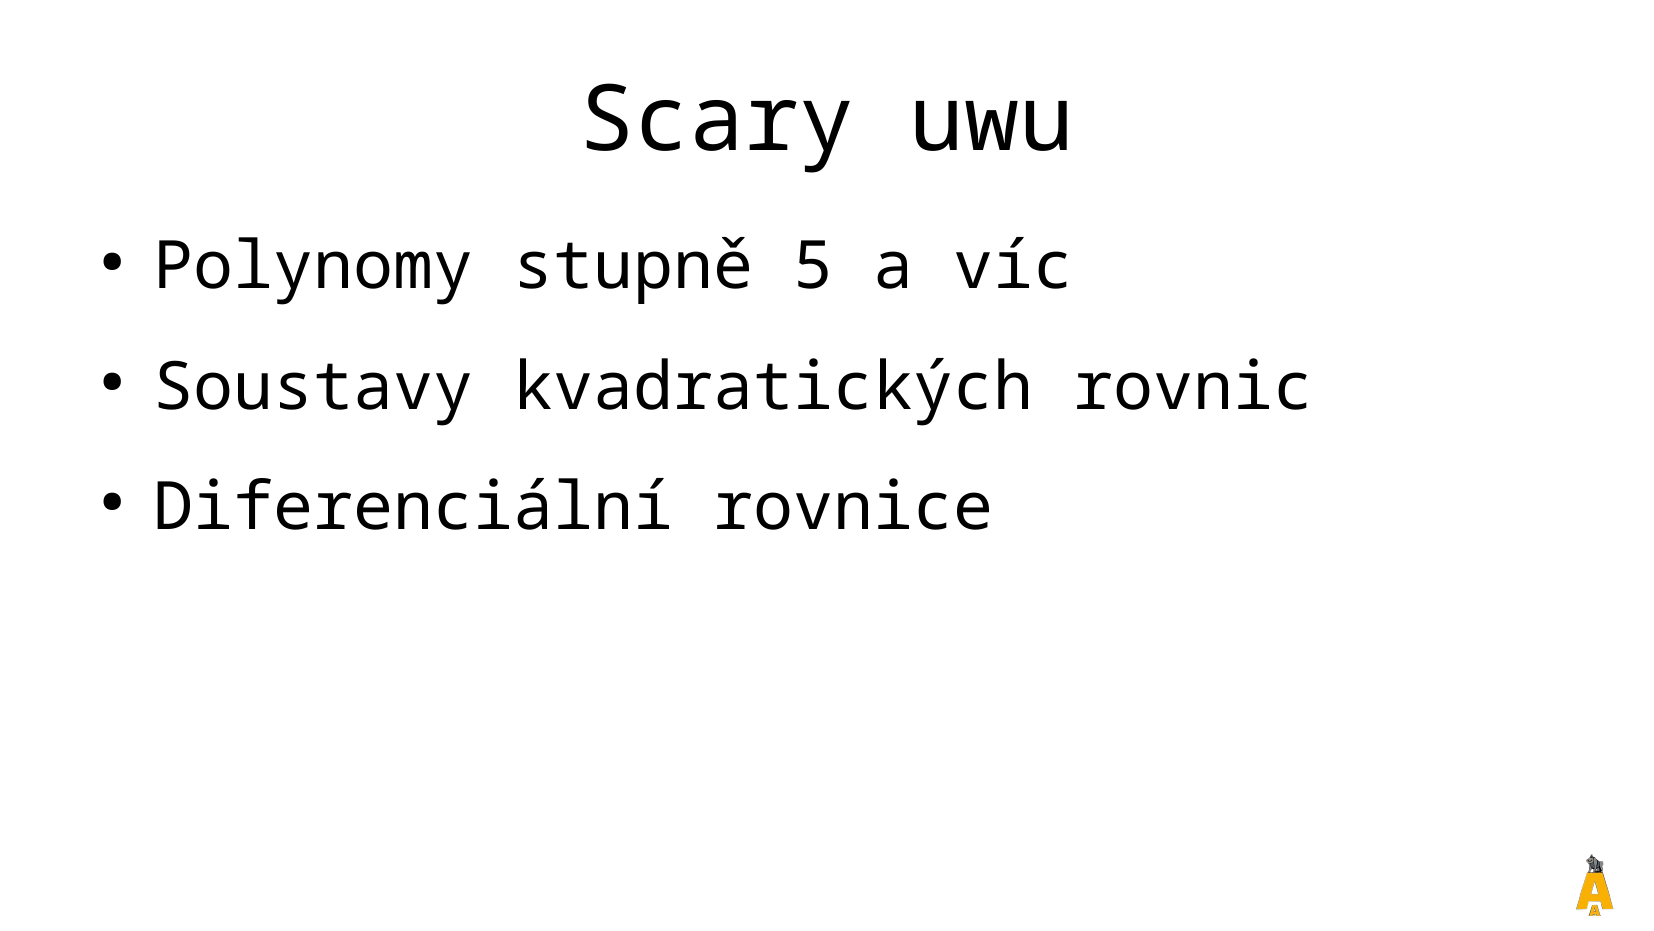

# Scary uwu
Polynomy stupně 5 a víc
Soustavy kvadratických rovnic
Diferenciální rovnice